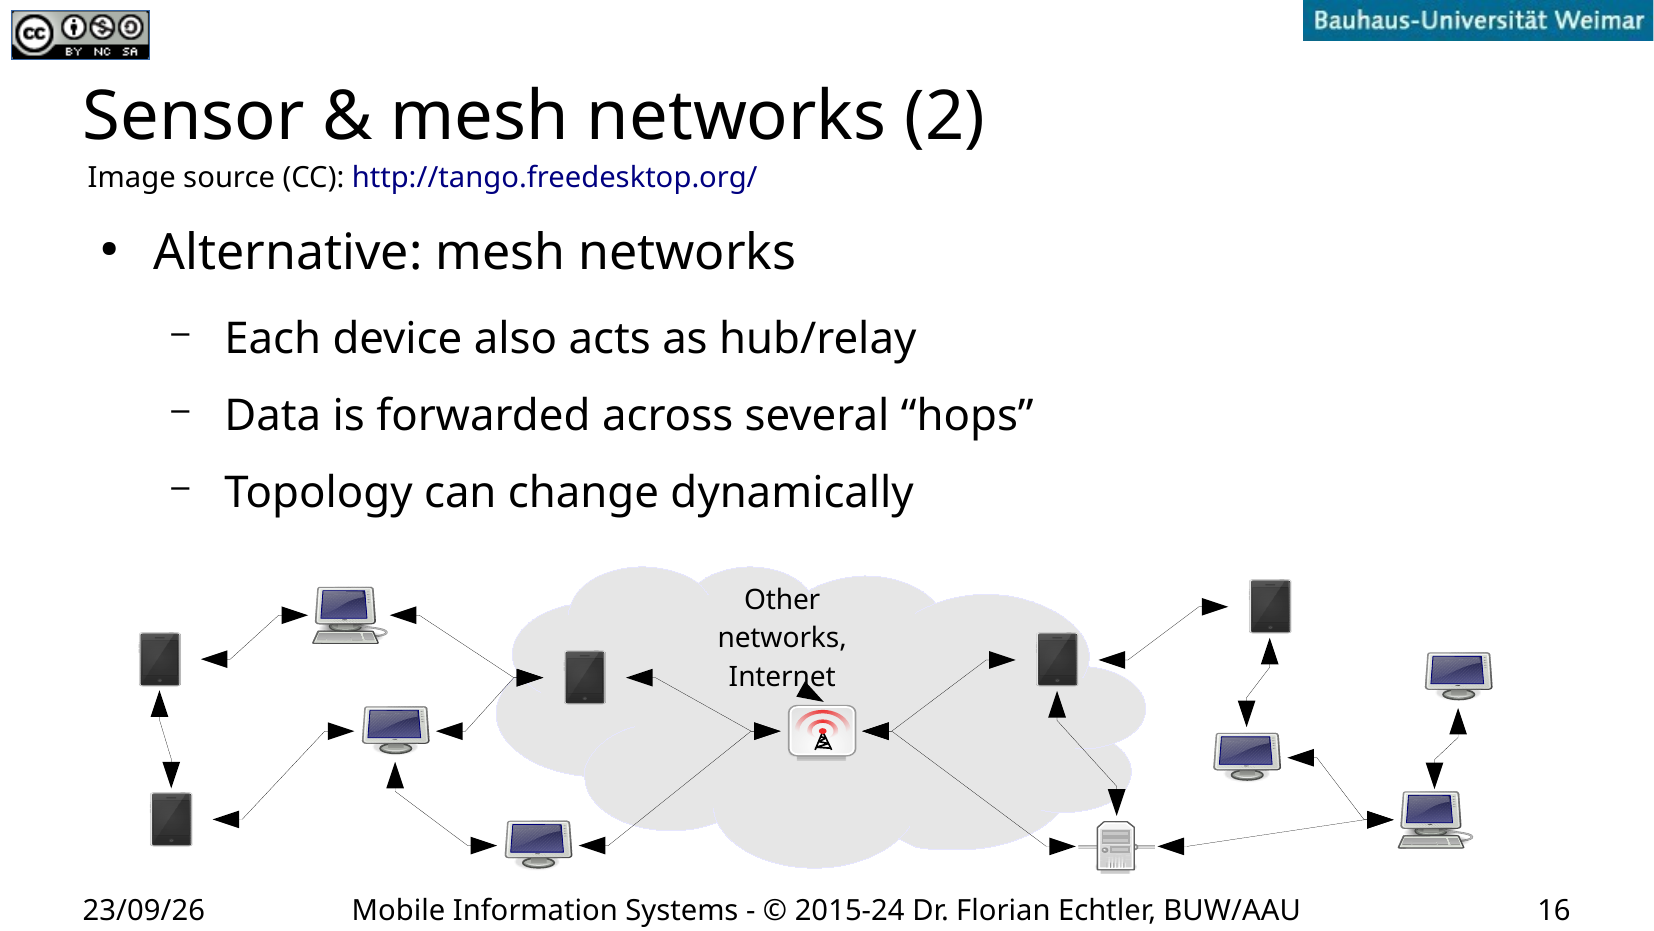

# Sensor & mesh networks (2)
Image source (CC): http://tango.freedesktop.org/
Alternative: mesh networks
Each device also acts as hub/relay
Data is forwarded across several “hops”
Topology can change dynamically
Other networks,
Internet
Mobile Information Systems - © 2015-24 Dr. Florian Echtler, BUW/AAU
16